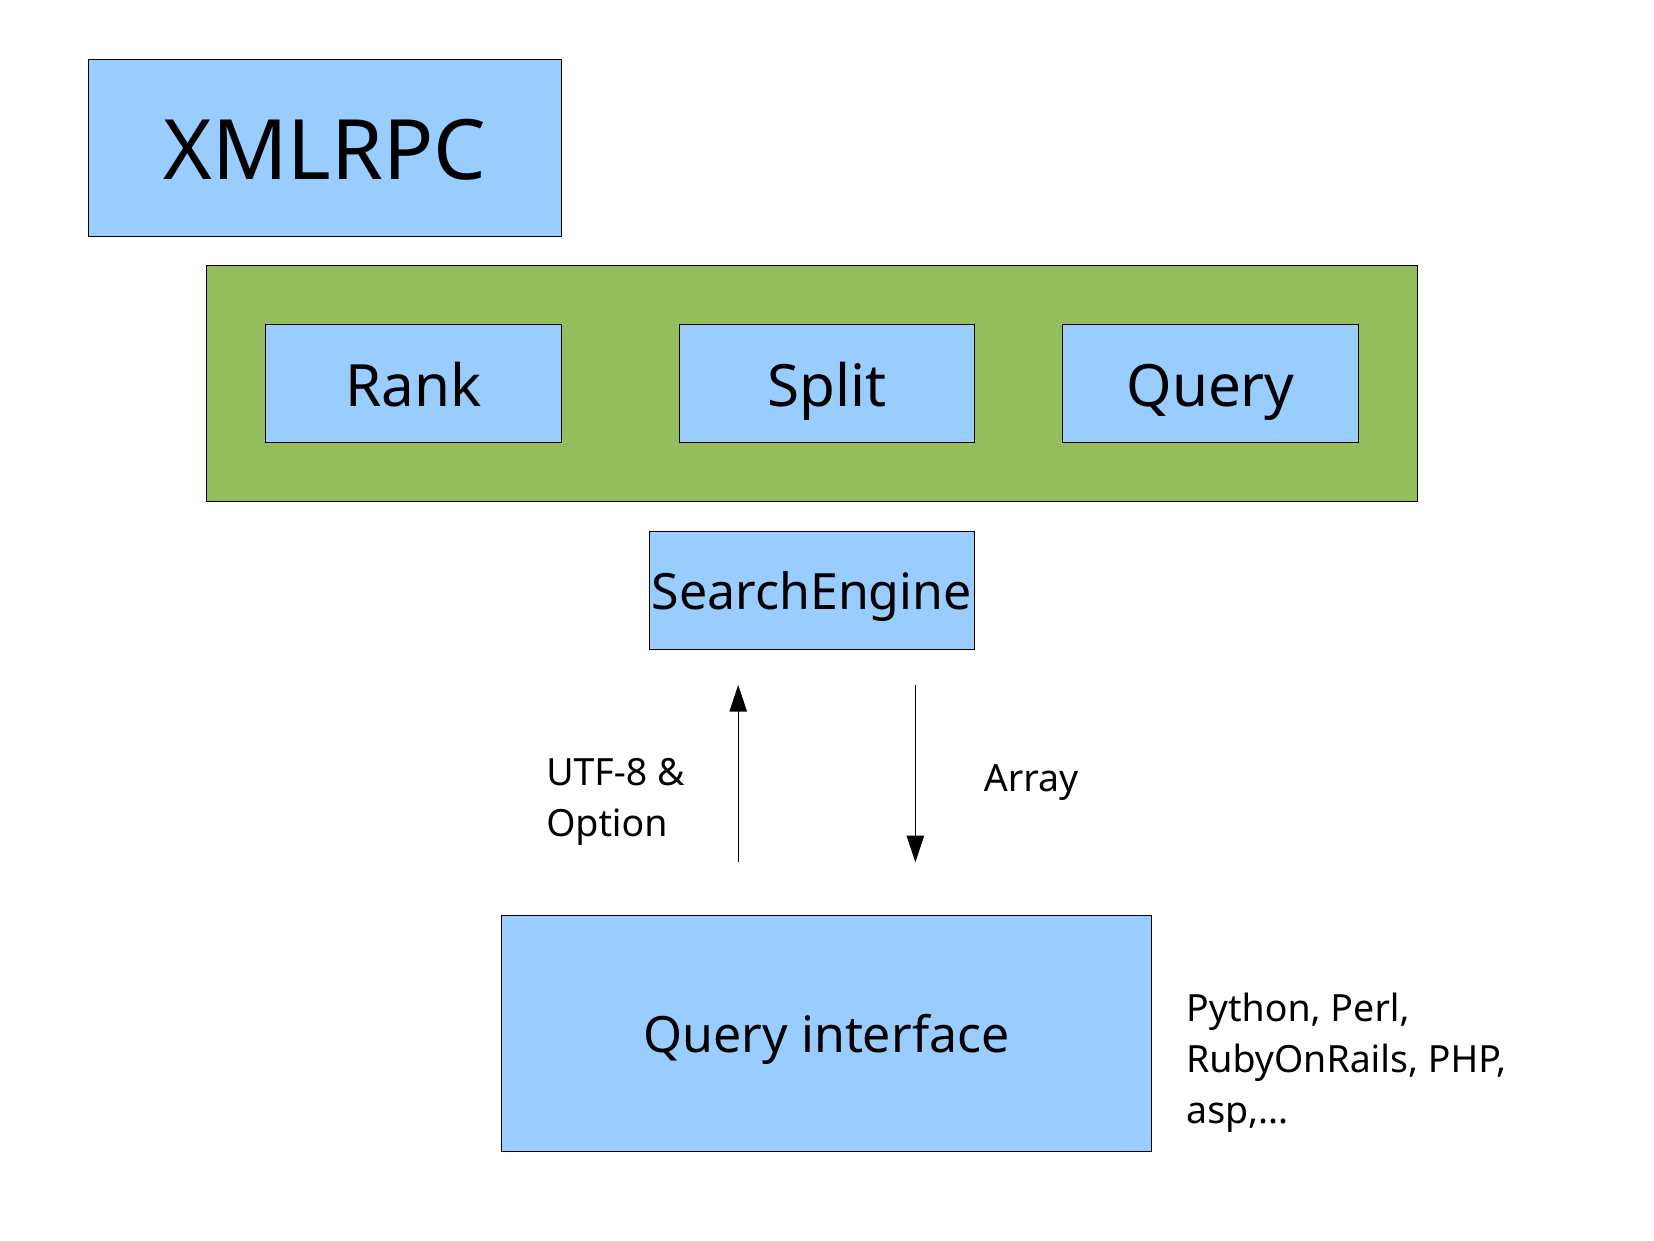

XMLRPC
Rank
Split
Query
SearchEngine
UTF-8 &
Option
Array
Query interface
Python, Perl,
RubyOnRails, PHP,
asp,...